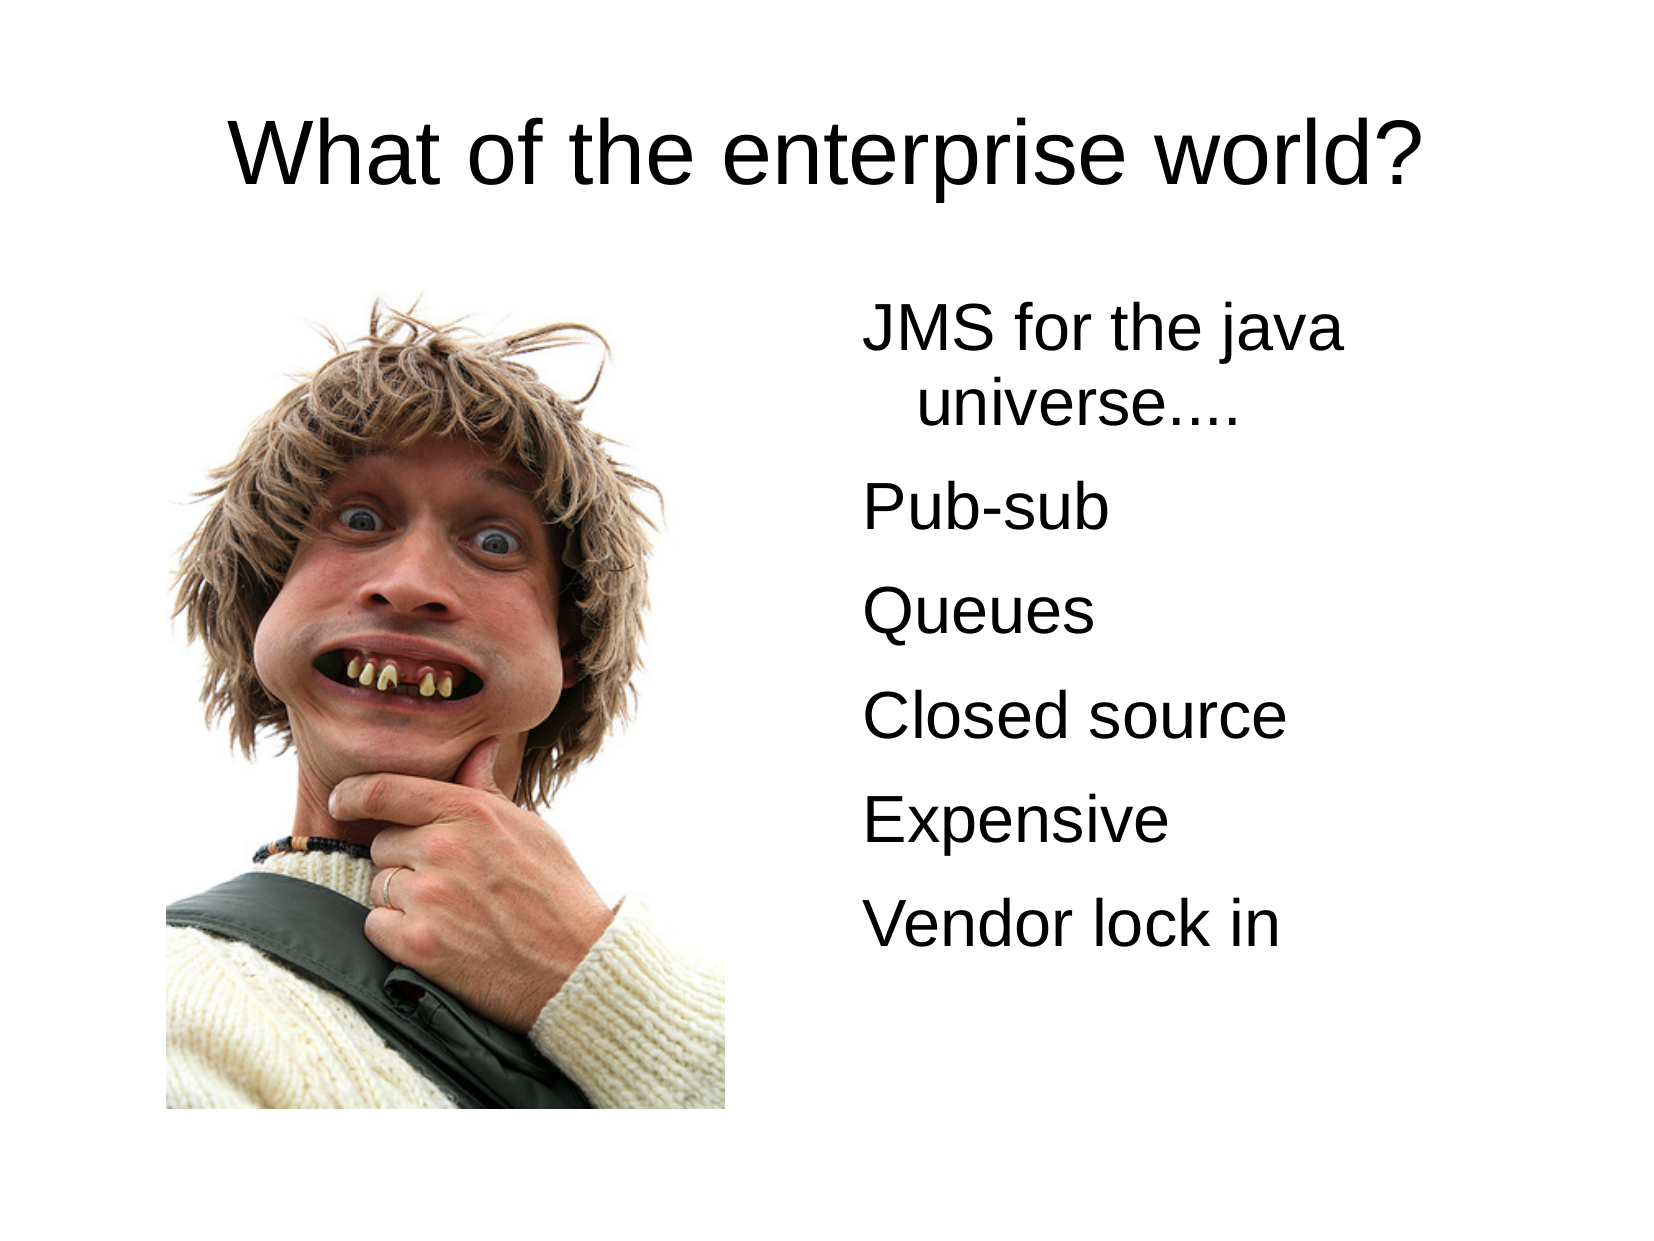

# What of the enterprise world?
JMS for the java universe....
Pub-sub
Queues
Closed source
Expensive
Vendor lock in